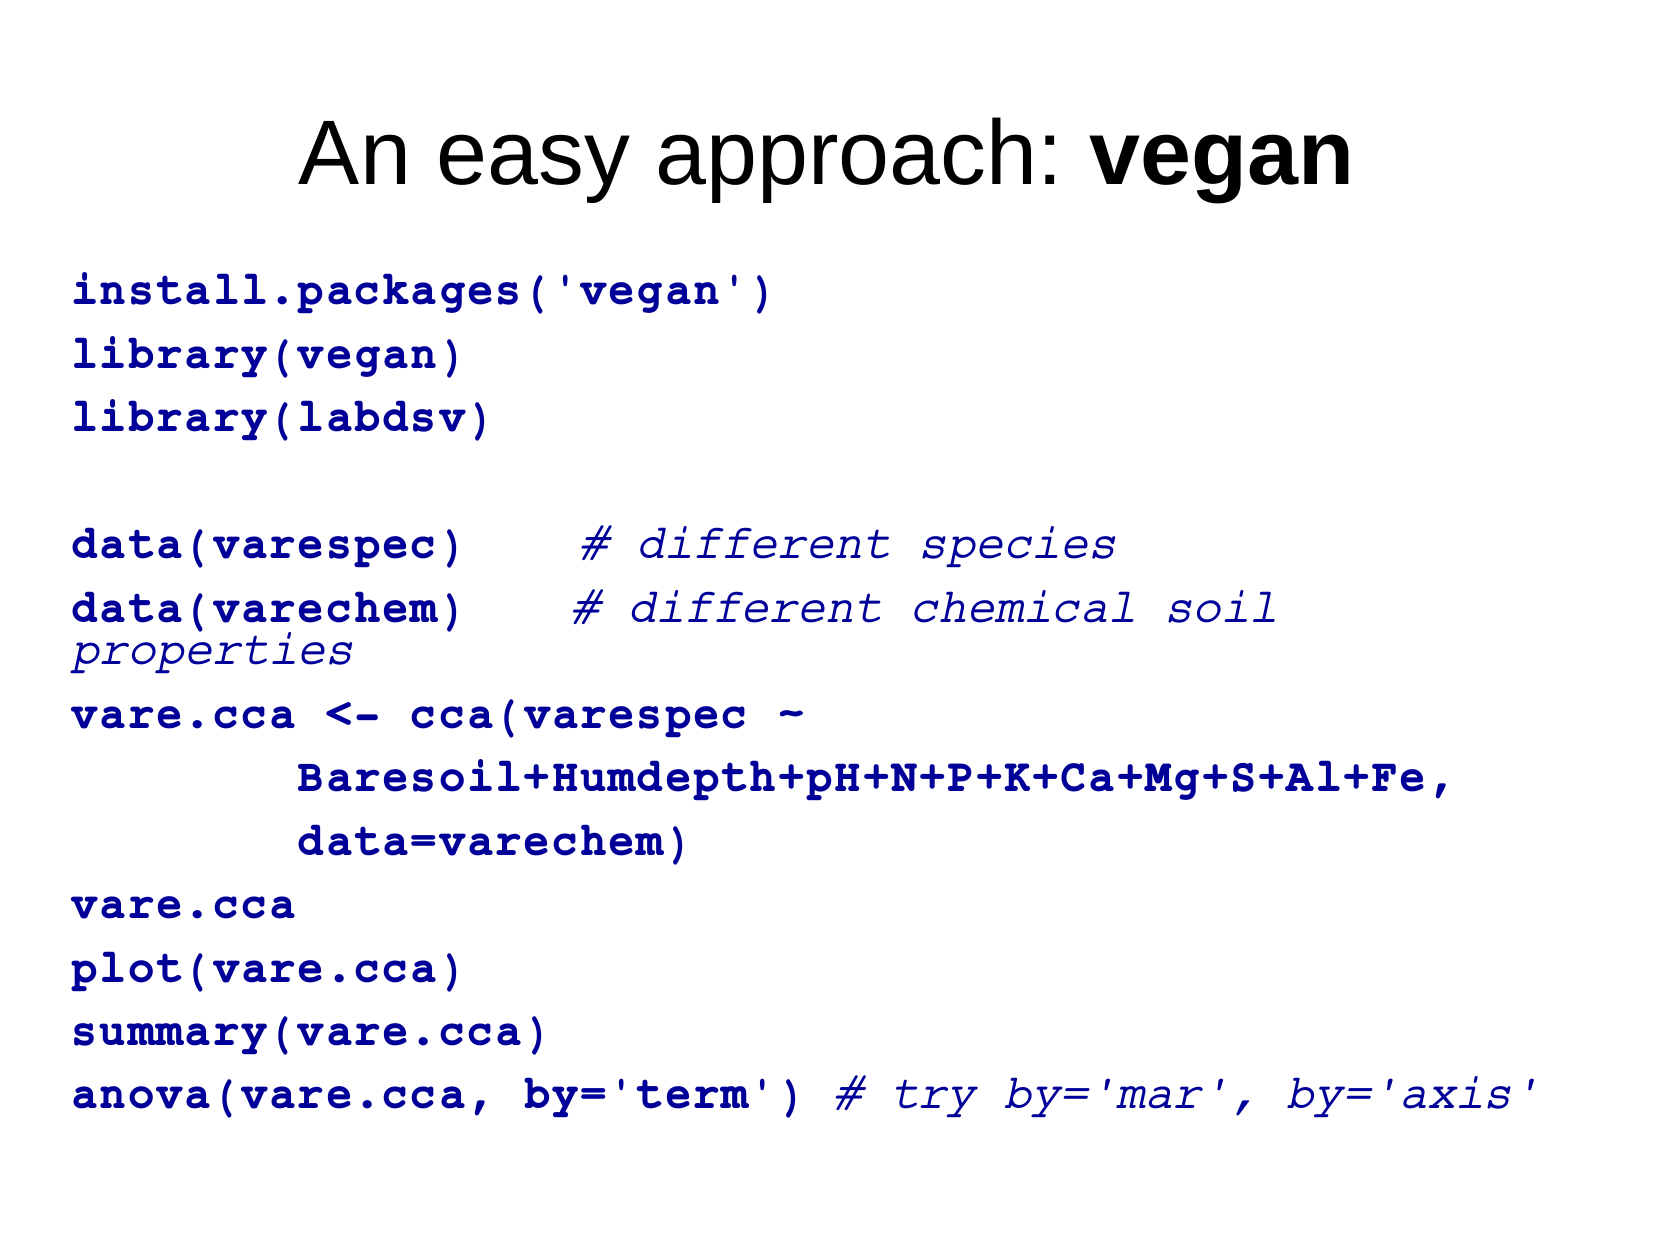

# An easy approach: vegan
install.packages('vegan')
library(vegan)
library(labdsv)
data(varespec) # different species
data(varechem)			 # different chemical soil properties
vare.cca <- cca(varespec ~
 Baresoil+Humdepth+pH+N+P+K+Ca+Mg+S+Al+Fe,
 data=varechem)
vare.cca
plot(vare.cca)
summary(vare.cca)
anova(vare.cca, by='term') # try by='mar', by='axis'